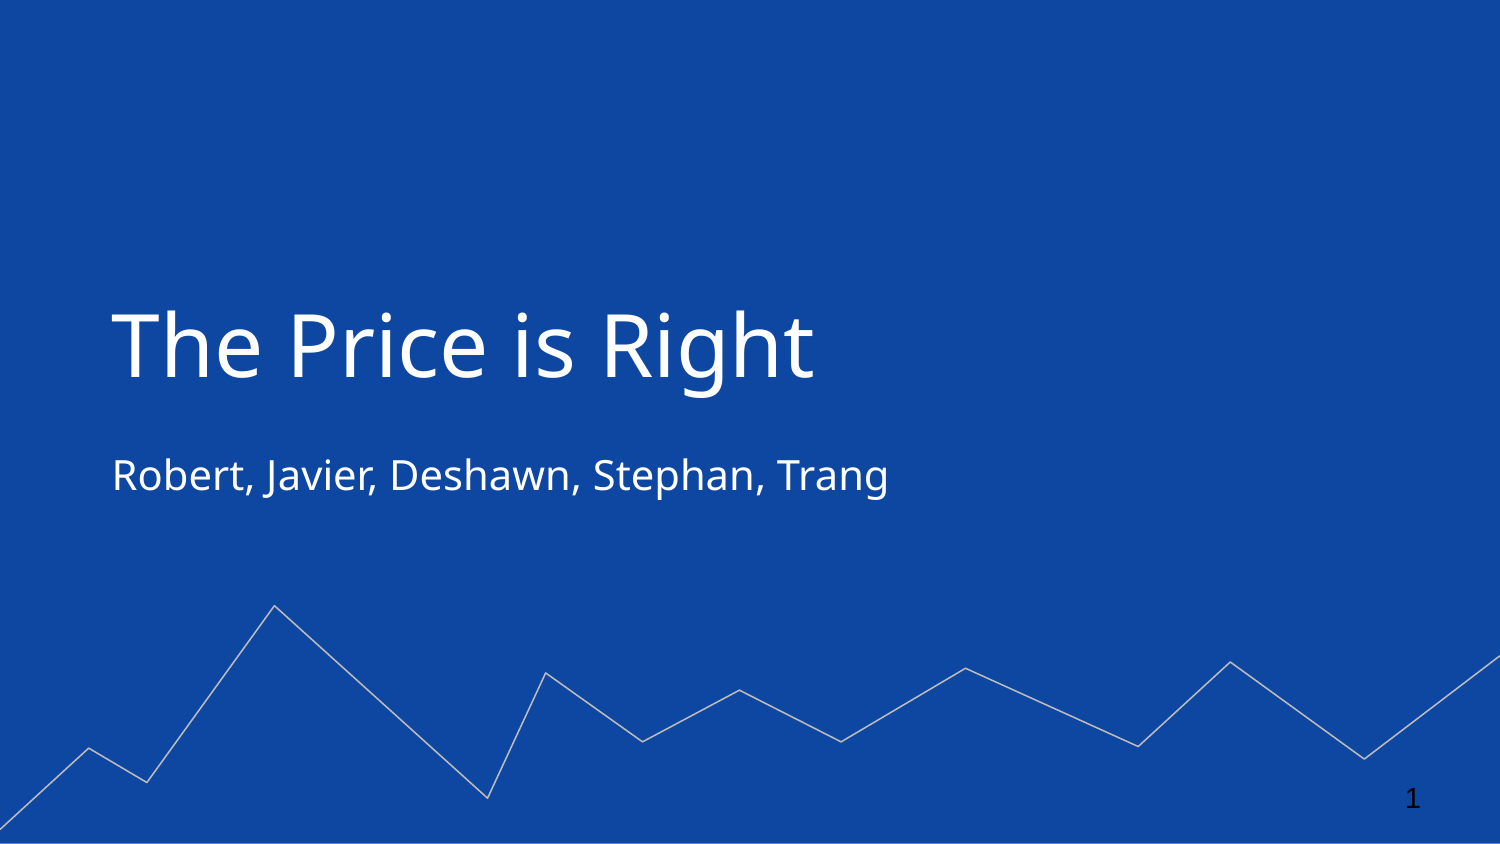

The Price is Right
# Robert, Javier, Deshawn, Stephan, Trang